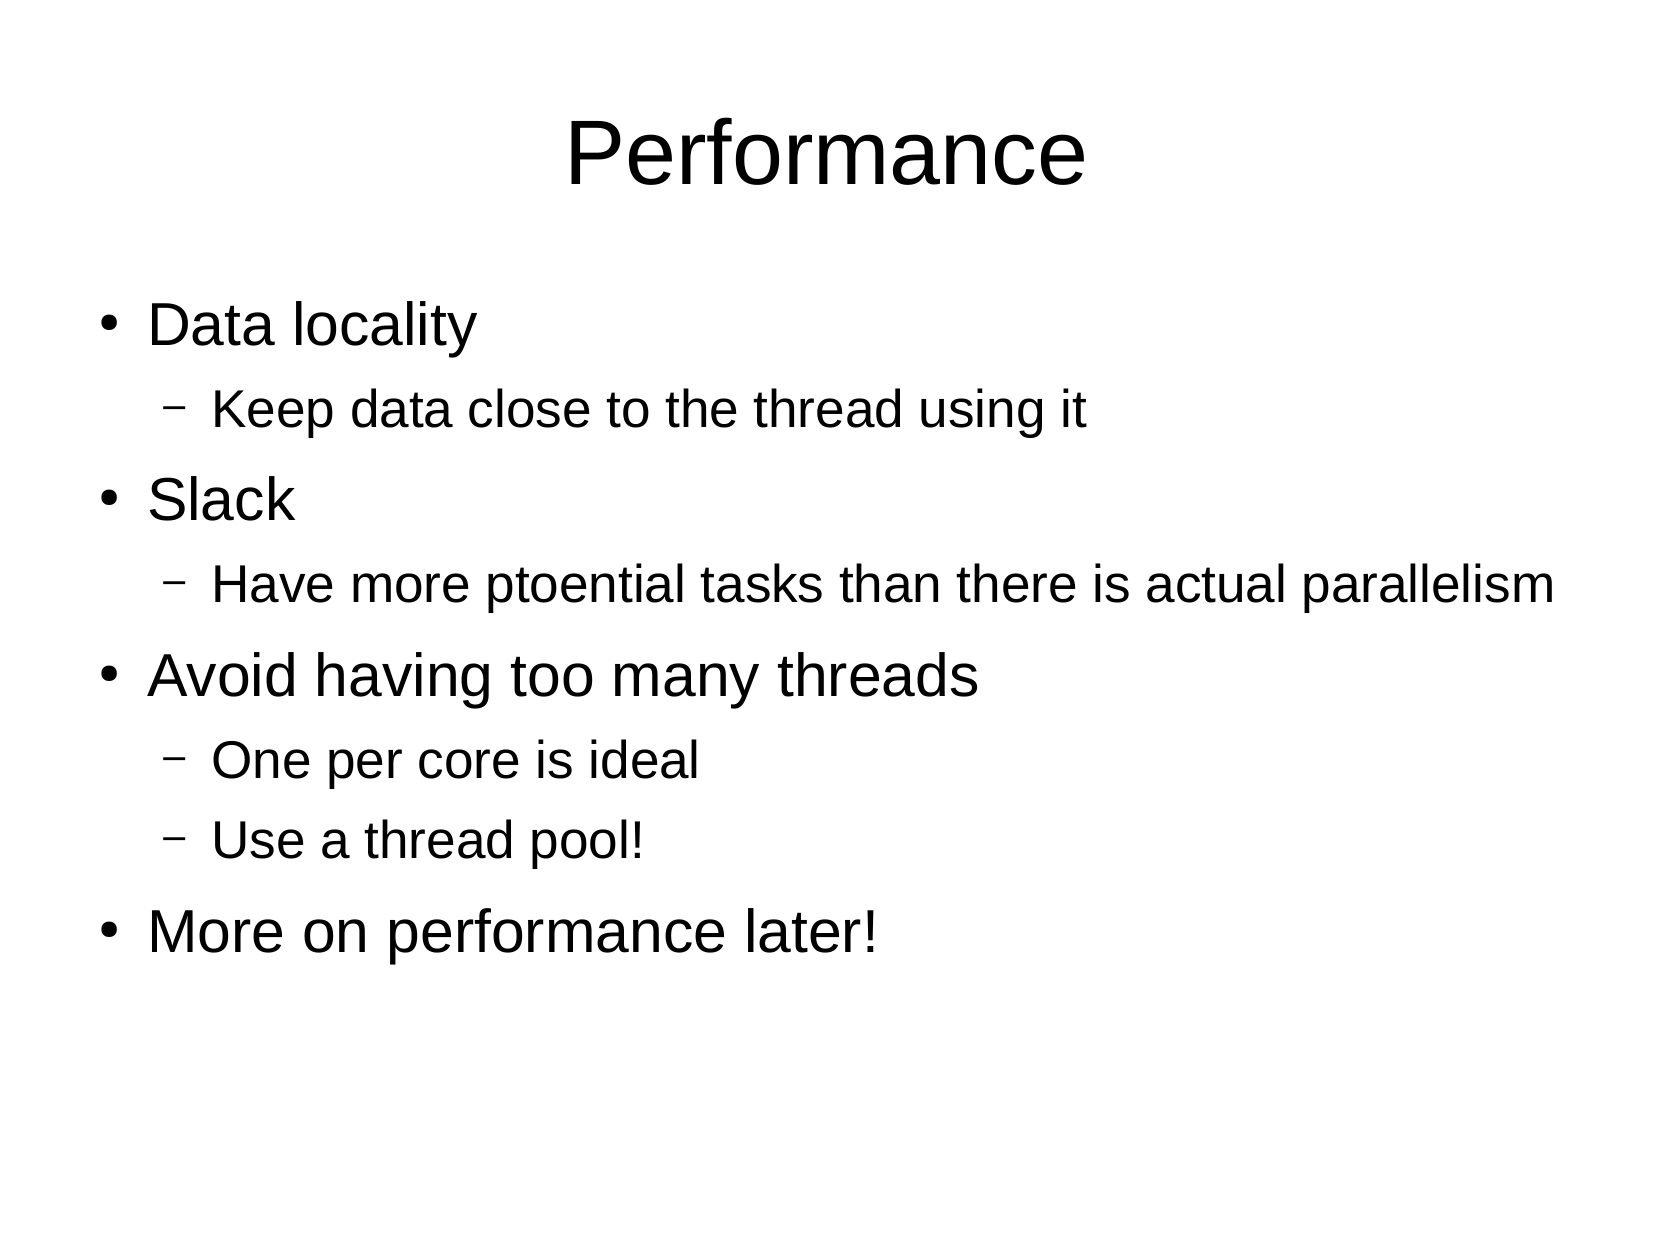

# Performance
Data locality
Keep data close to the thread using it
Slack
Have more ptoential tasks than there is actual parallelism
Avoid having too many threads
One per core is ideal
Use a thread pool!
More on performance later!